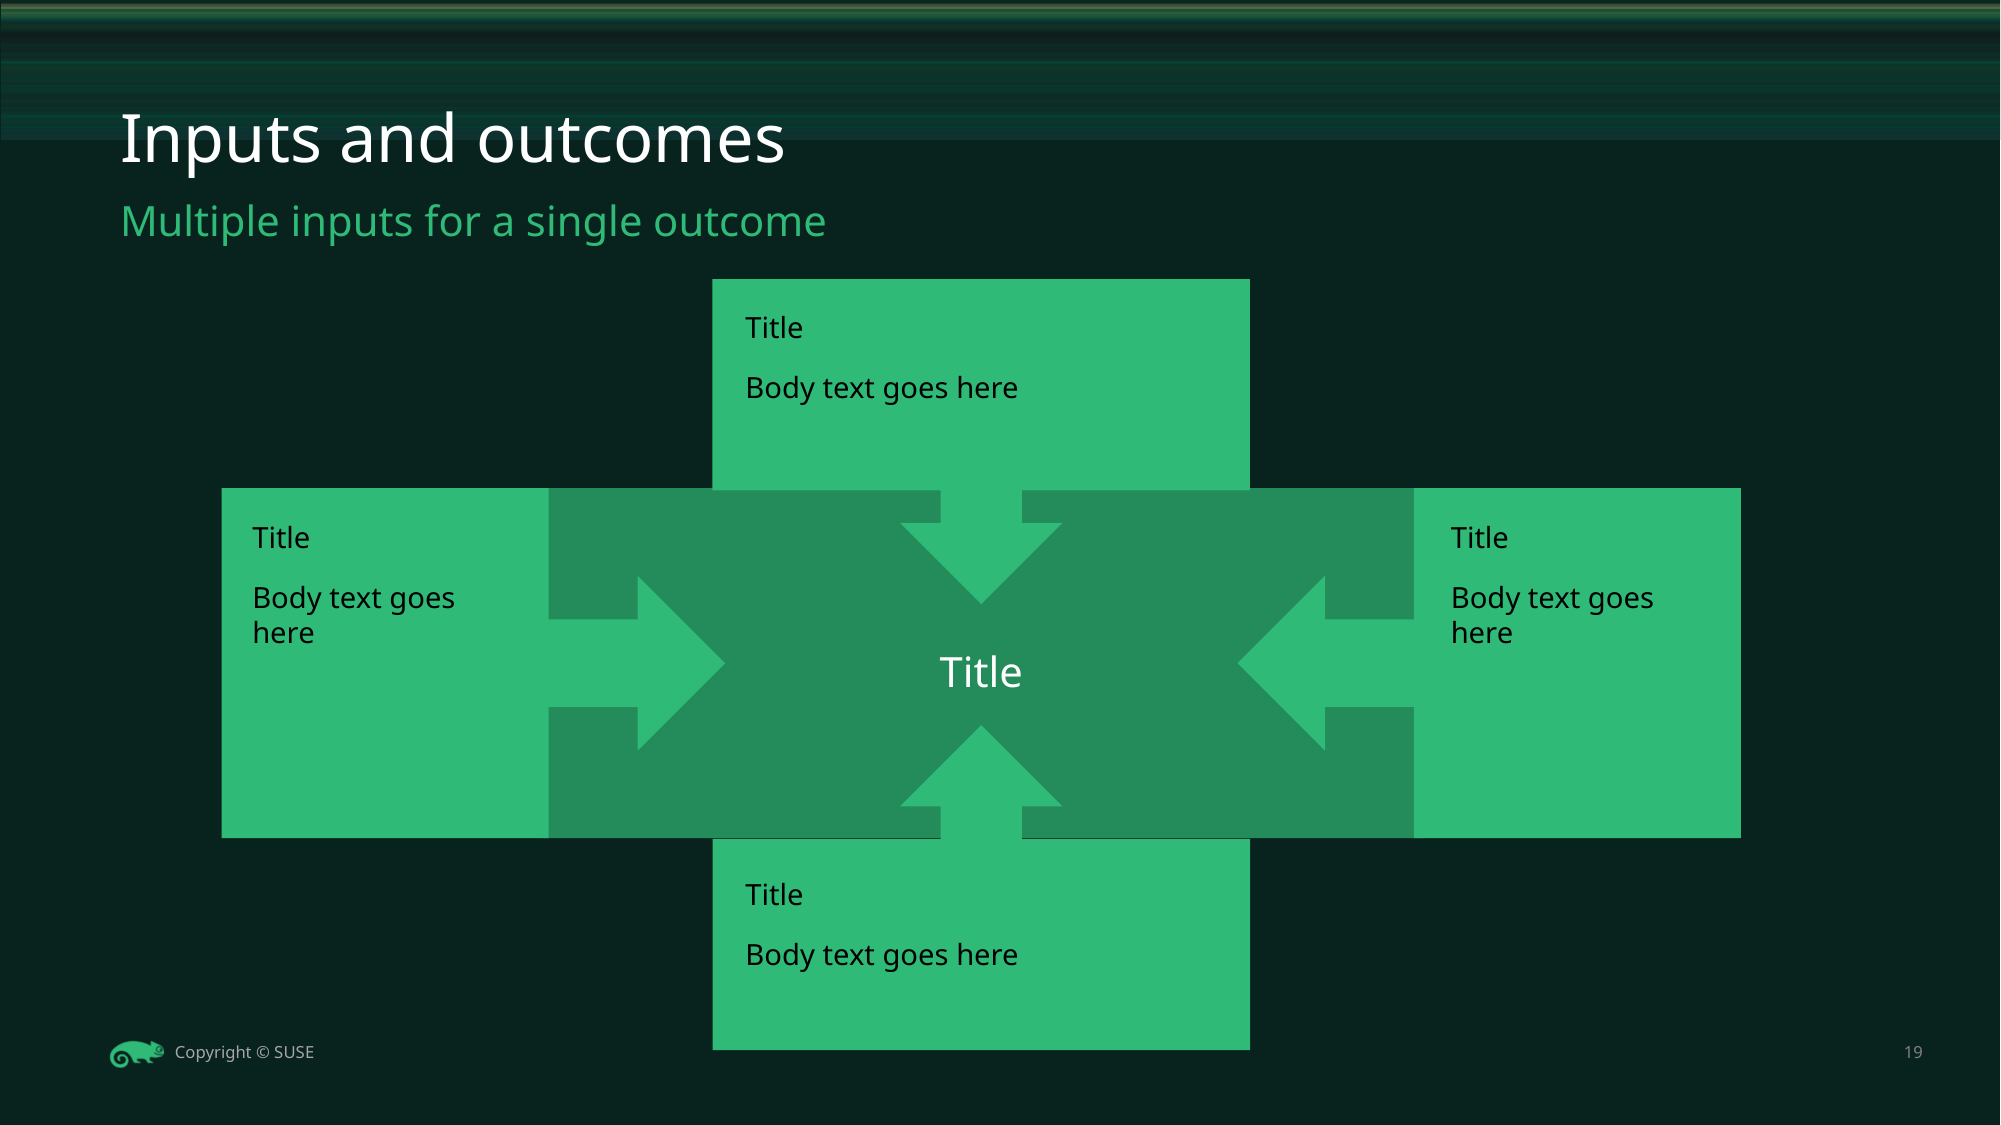

Inputs and outcomes
# Multiple inputs for a single outcome
Title
Body text goes here
Title
Title
Body text goes here
Body text goes here
Title
Title
Body text goes here